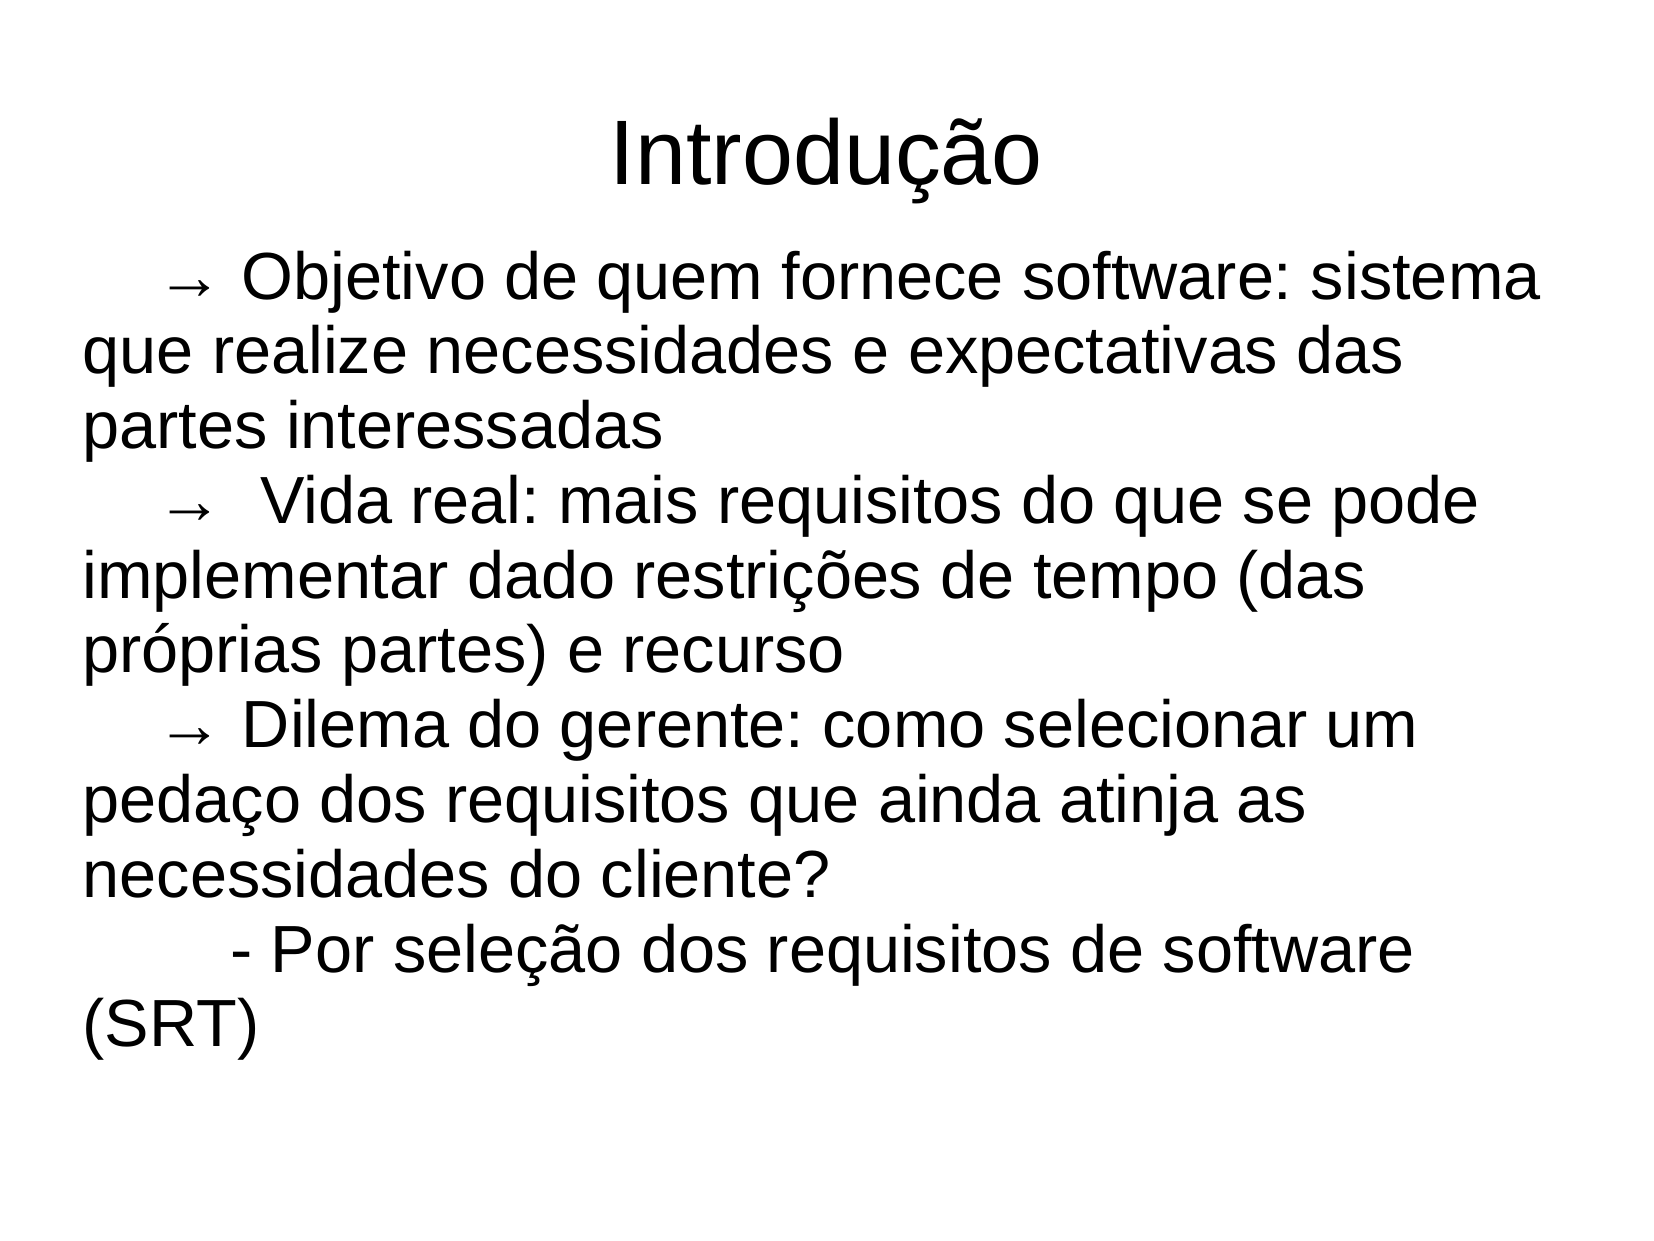

# Introdução
	→ Objetivo de quem fornece software: sistema que realize necessidades e expectativas das partes interessadas
	→ Vida real: mais requisitos do que se pode implementar dado restrições de tempo (das próprias partes) e recurso
	→ Dilema do gerente: como selecionar um pedaço dos requisitos que ainda atinja as necessidades do cliente?
		- Por seleção dos requisitos de software (SRT)